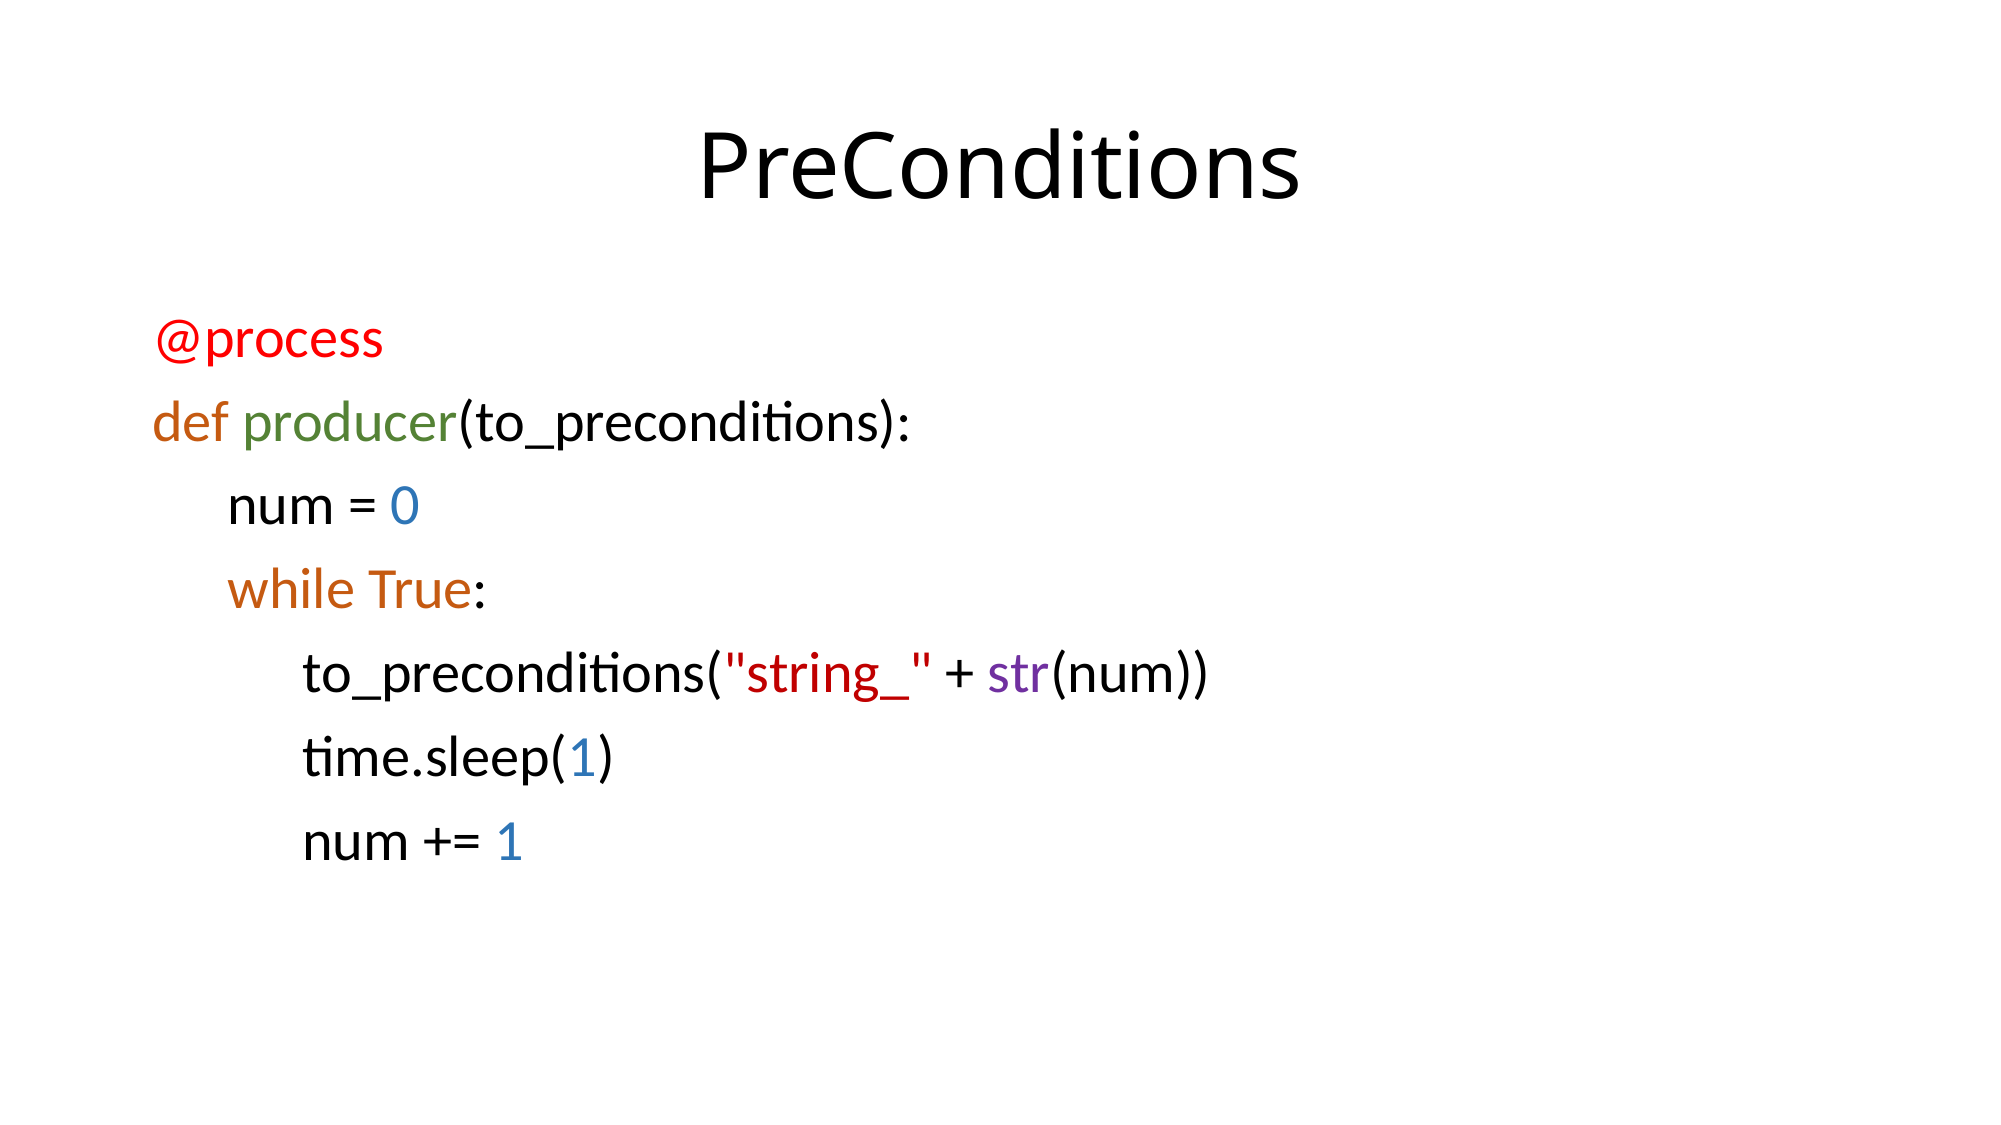

# PreConditions
@process
def producer(to_preconditions):
	num = 0
	while True:
		to_preconditions("string_" + str(num))
		time.sleep(1)
		num += 1